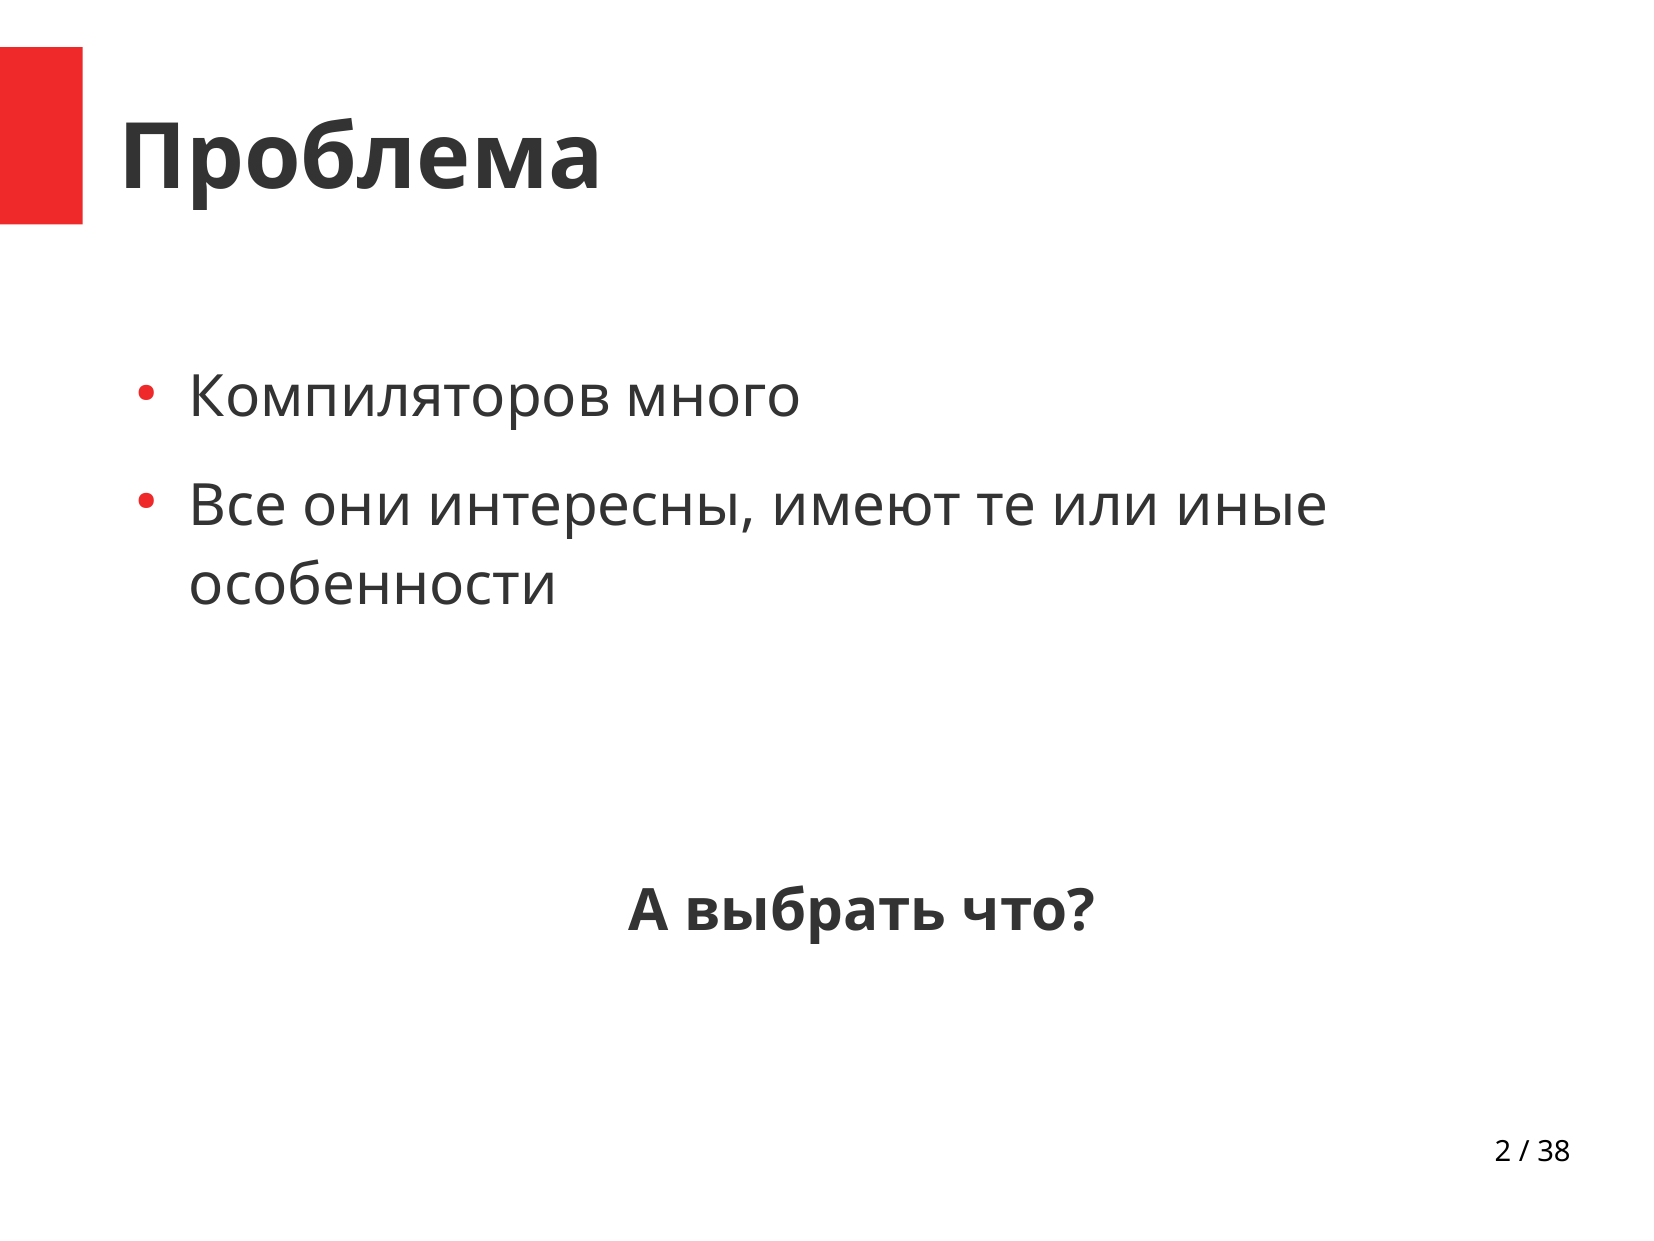

# Проблема
Компиляторов много
Все они интересны, имеют те или иные особенности
А выбрать что?
2